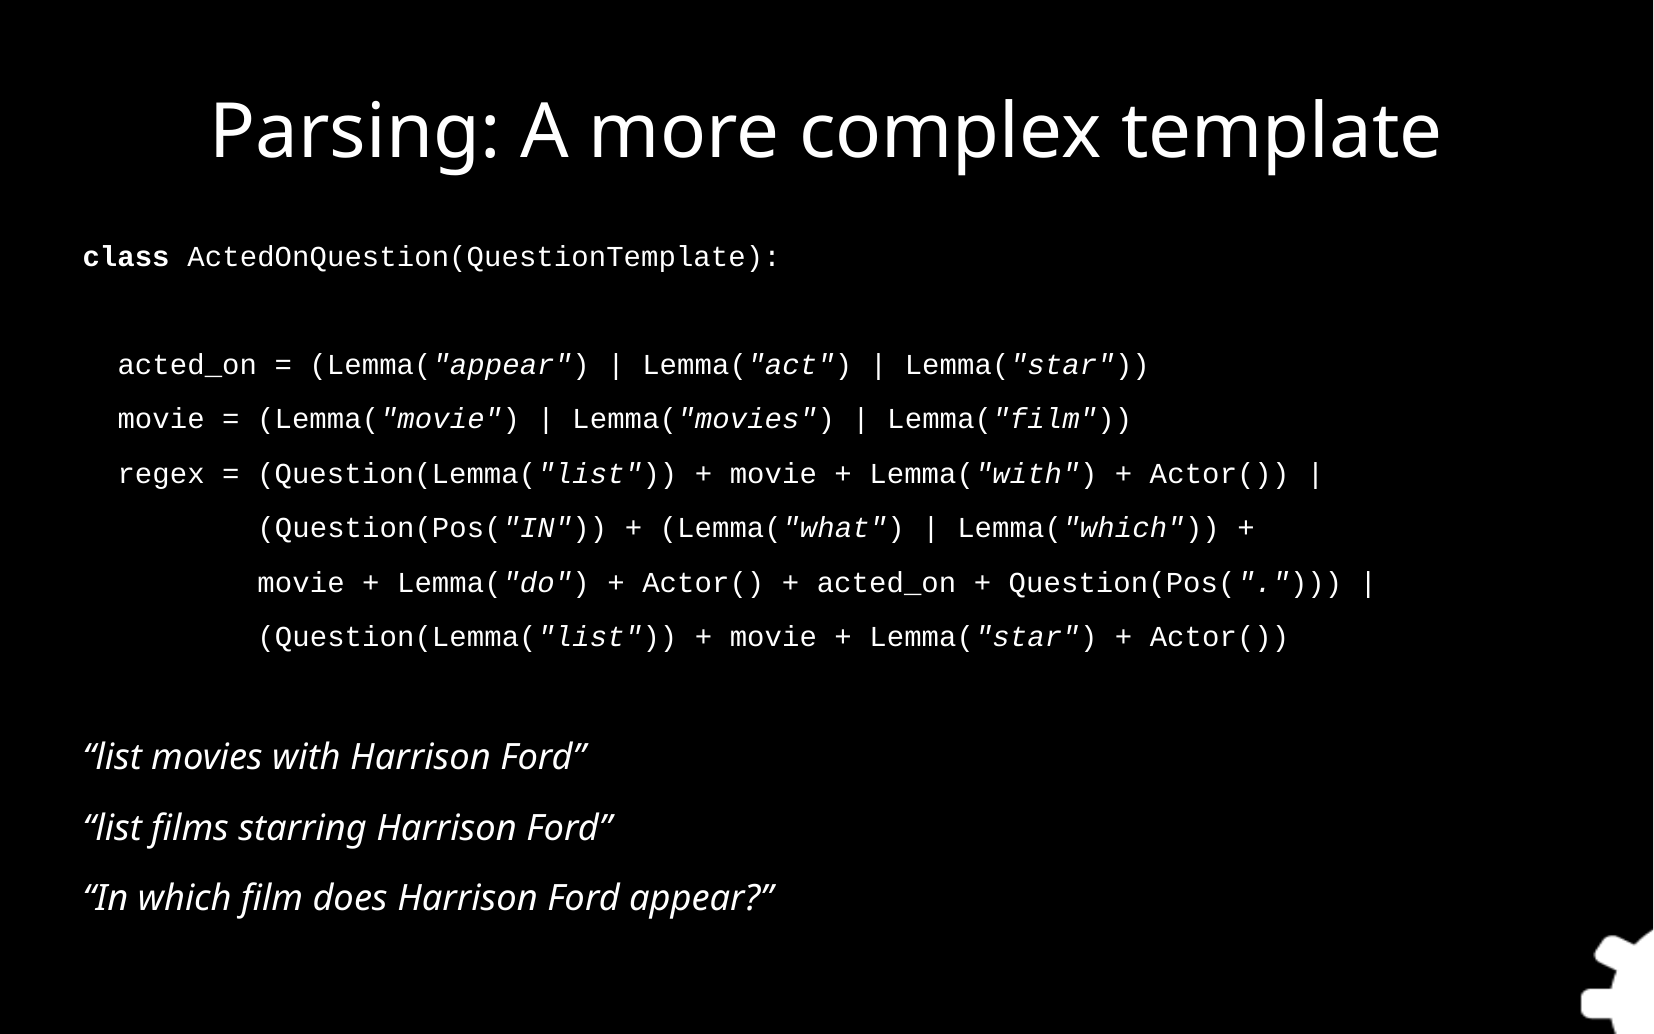

# Parsing: A more complex template
class ActedOnQuestion(QuestionTemplate):
 acted_on = (Lemma("appear") | Lemma("act") | Lemma("star"))
 movie = (Lemma("movie") | Lemma("movies") | Lemma("film"))
 regex = (Question(Lemma("list")) + movie + Lemma("with") + Actor()) |
 (Question(Pos("IN")) + (Lemma("what") | Lemma("which")) +
 movie + Lemma("do") + Actor() + acted_on + Question(Pos("."))) |
 (Question(Lemma("list")) + movie + Lemma("star") + Actor())
“list movies with Harrison Ford”
“list films starring Harrison Ford”
“In which film does Harrison Ford appear?”